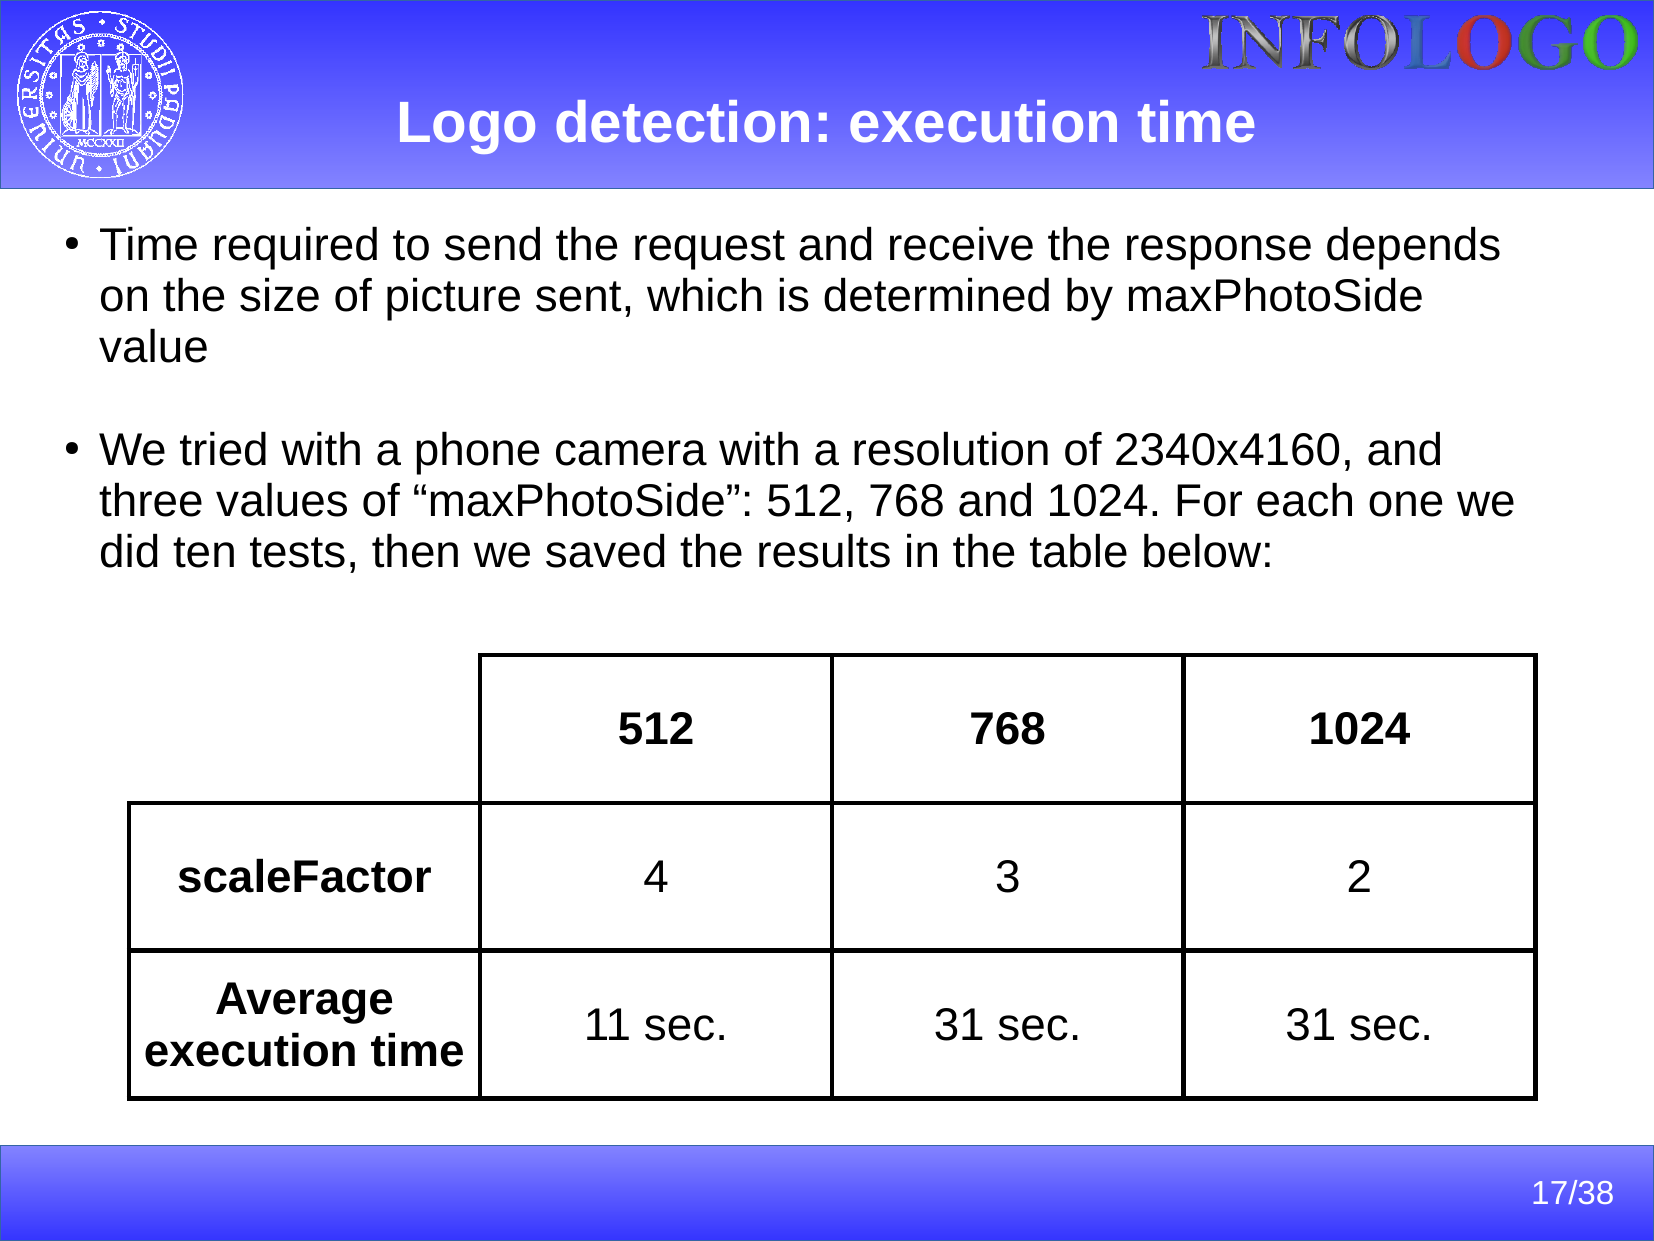

Logo detection: execution time
Time required to send the request and receive the response depends on the size of picture sent, which is determined by maxPhotoSide value
We tried with a phone camera with a resolution of 2340x4160, and three values of “maxPhotoSide”: 512, 768 and 1024. For each one we did ten tests, then we saved the results in the table below:
| | 512 | 768 | 1024 |
| --- | --- | --- | --- |
| scaleFactor | 4 | 3 | 2 |
| Average execution time | 11 sec. | 31 sec. | 31 sec. |
17/38